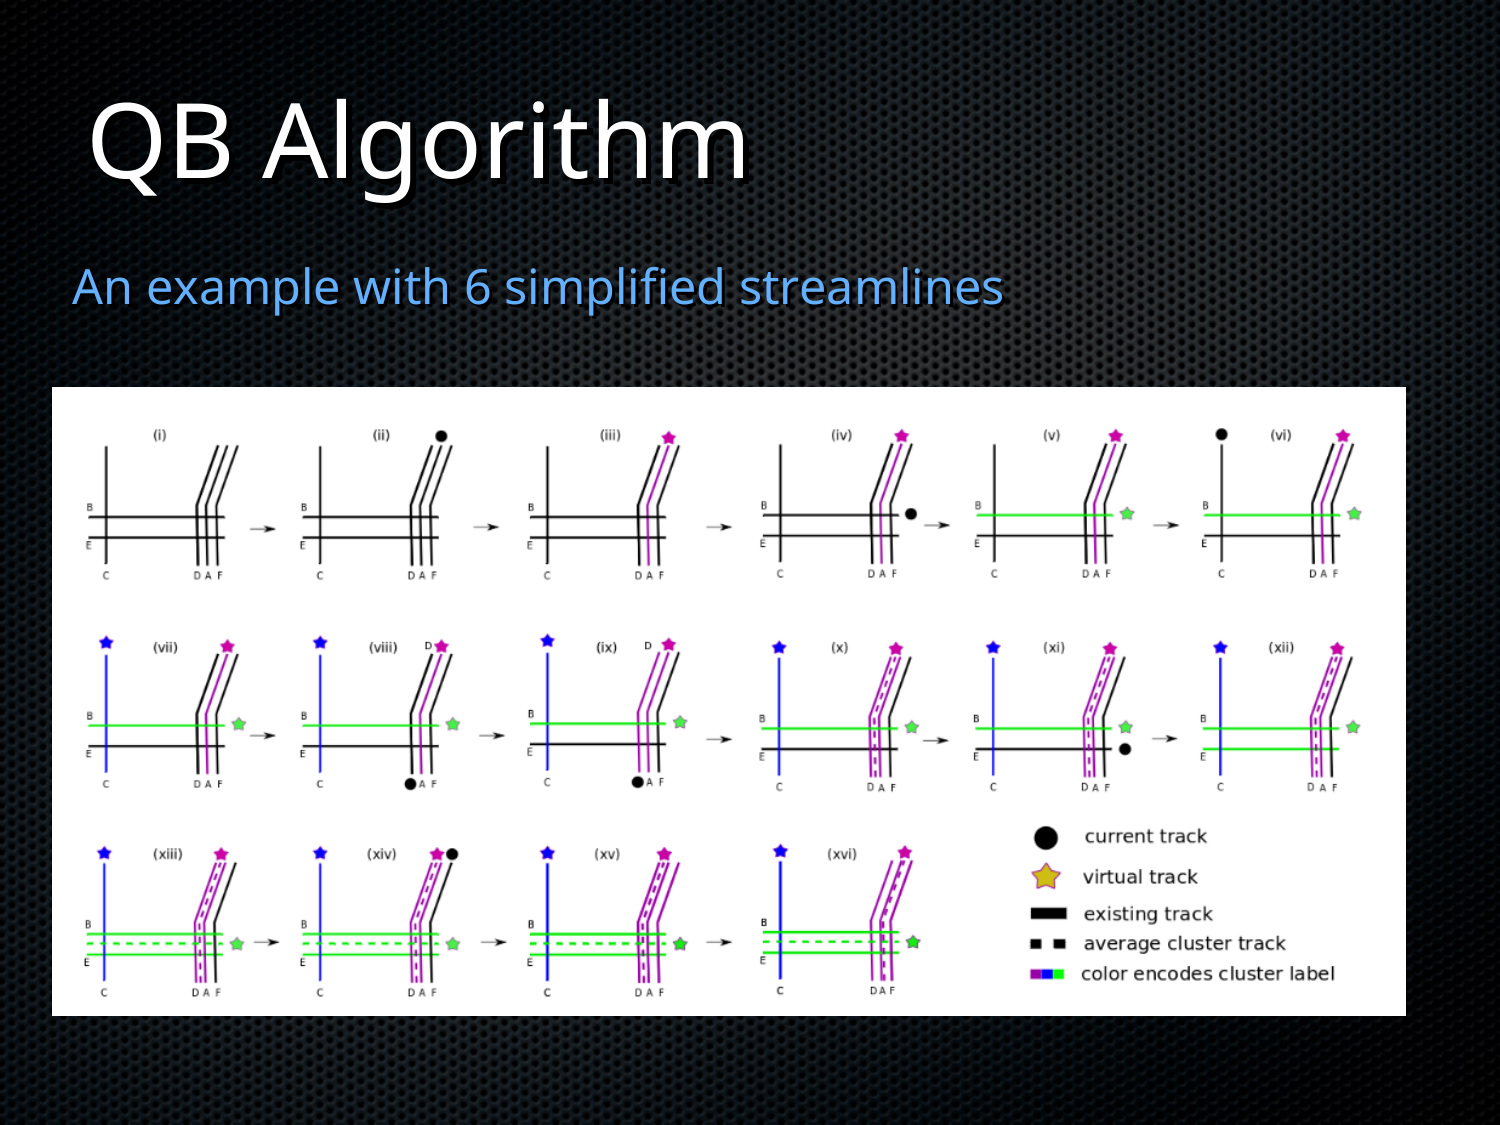

# QB Algorithm
An example with 6 simplified streamlines